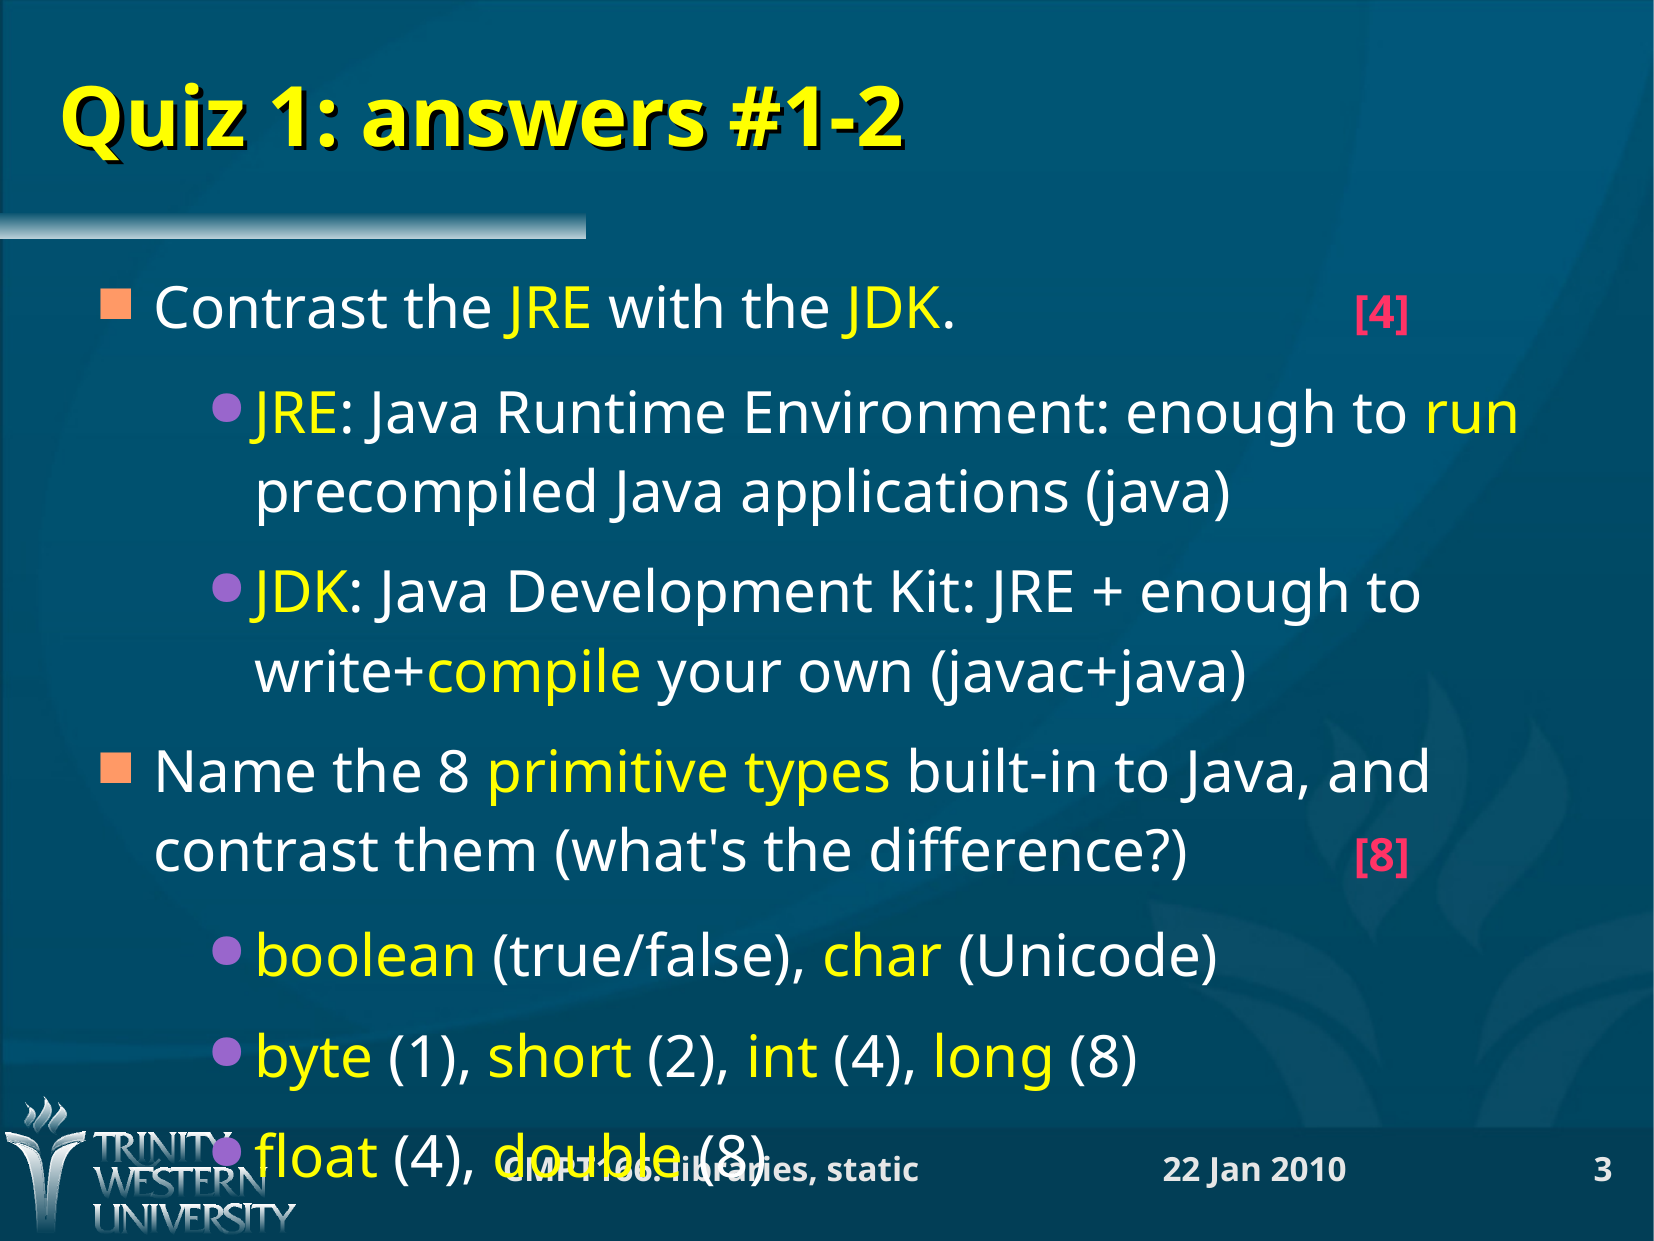

# Quiz 1: answers #1-2
Contrast the JRE with the JDK.						[4]
JRE: Java Runtime Environment: enough to run precompiled Java applications (java)
JDK: Java Development Kit: JRE + enough to write+compile your own (javac+java)
Name the 8 primitive types built-in to Java, and contrast them (what's the difference?)			[8]
boolean (true/false), char (Unicode)
byte (1), short (2), int (4), long (8)
float (4), double (8)
CMPT166: libraries, static
22 Jan 2010
3